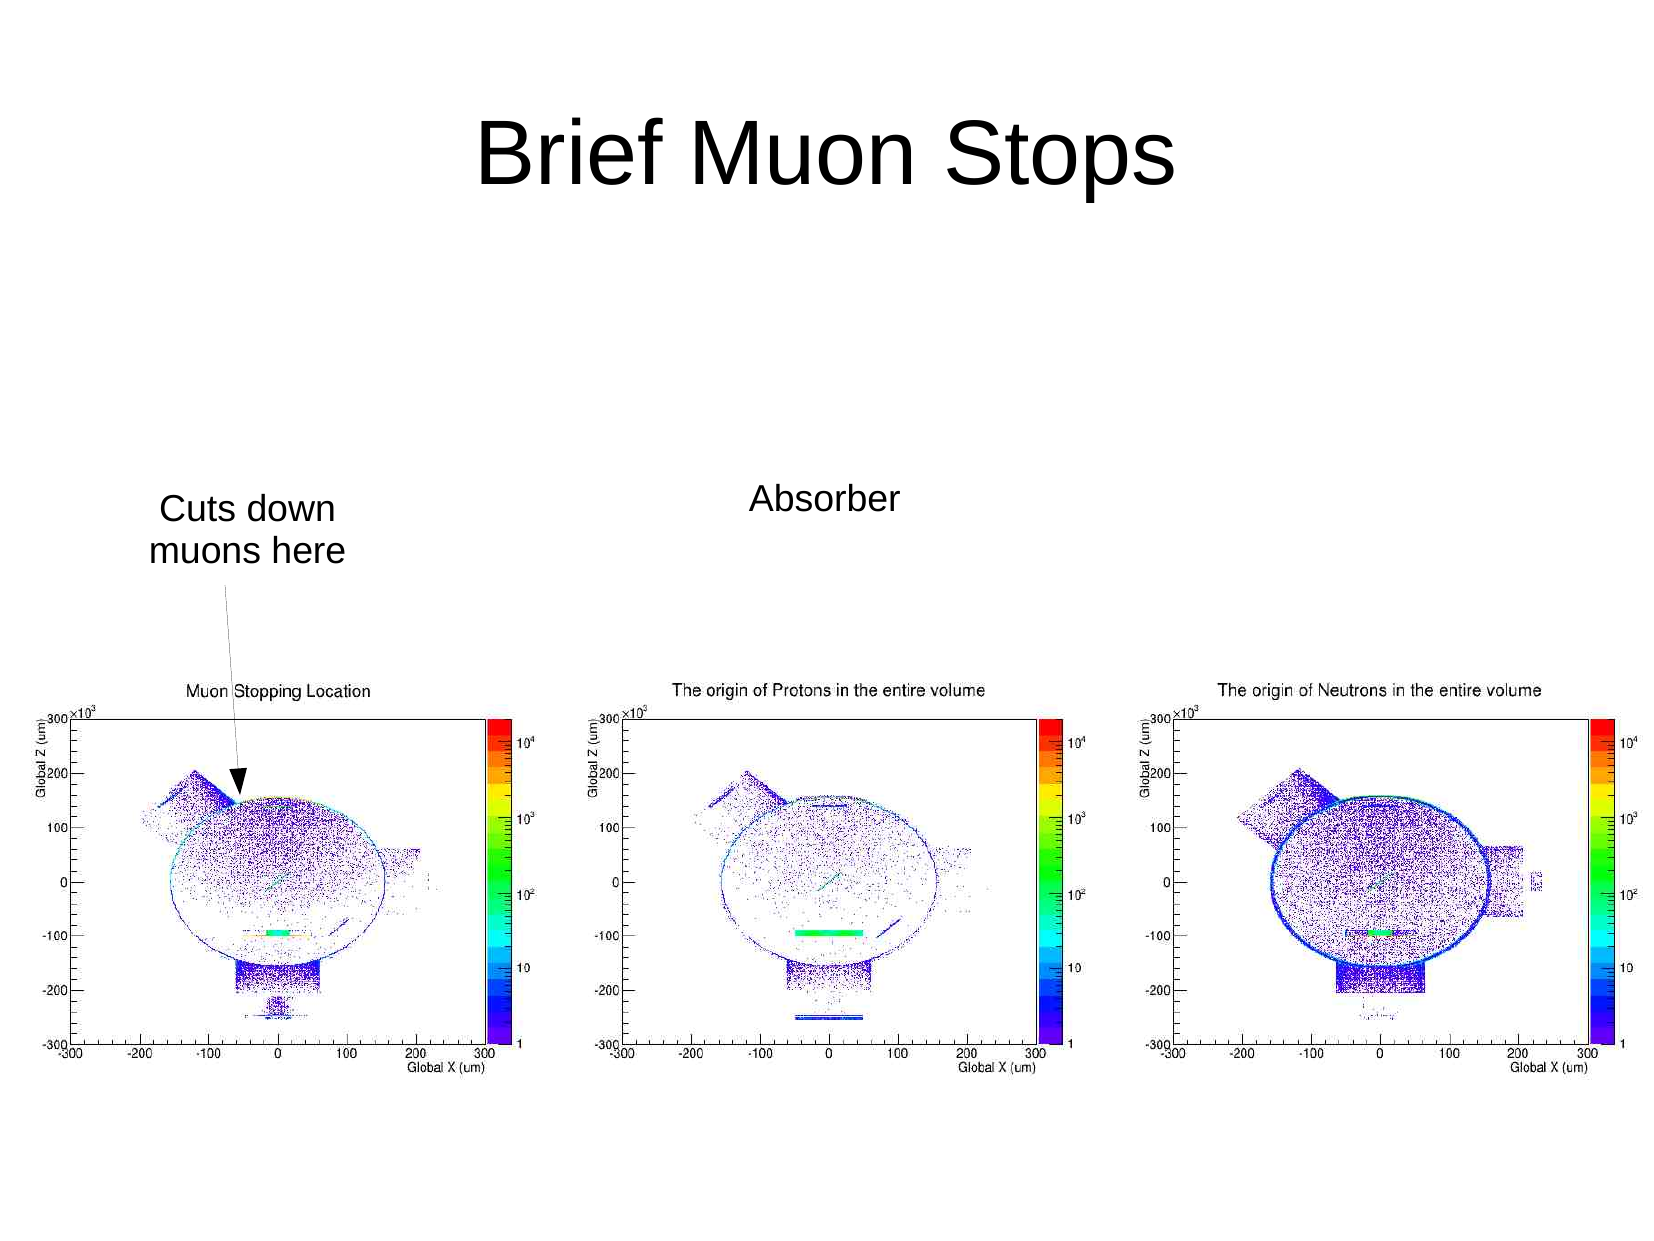

# Brief Muon Stops
Absorber
Cuts down muons here